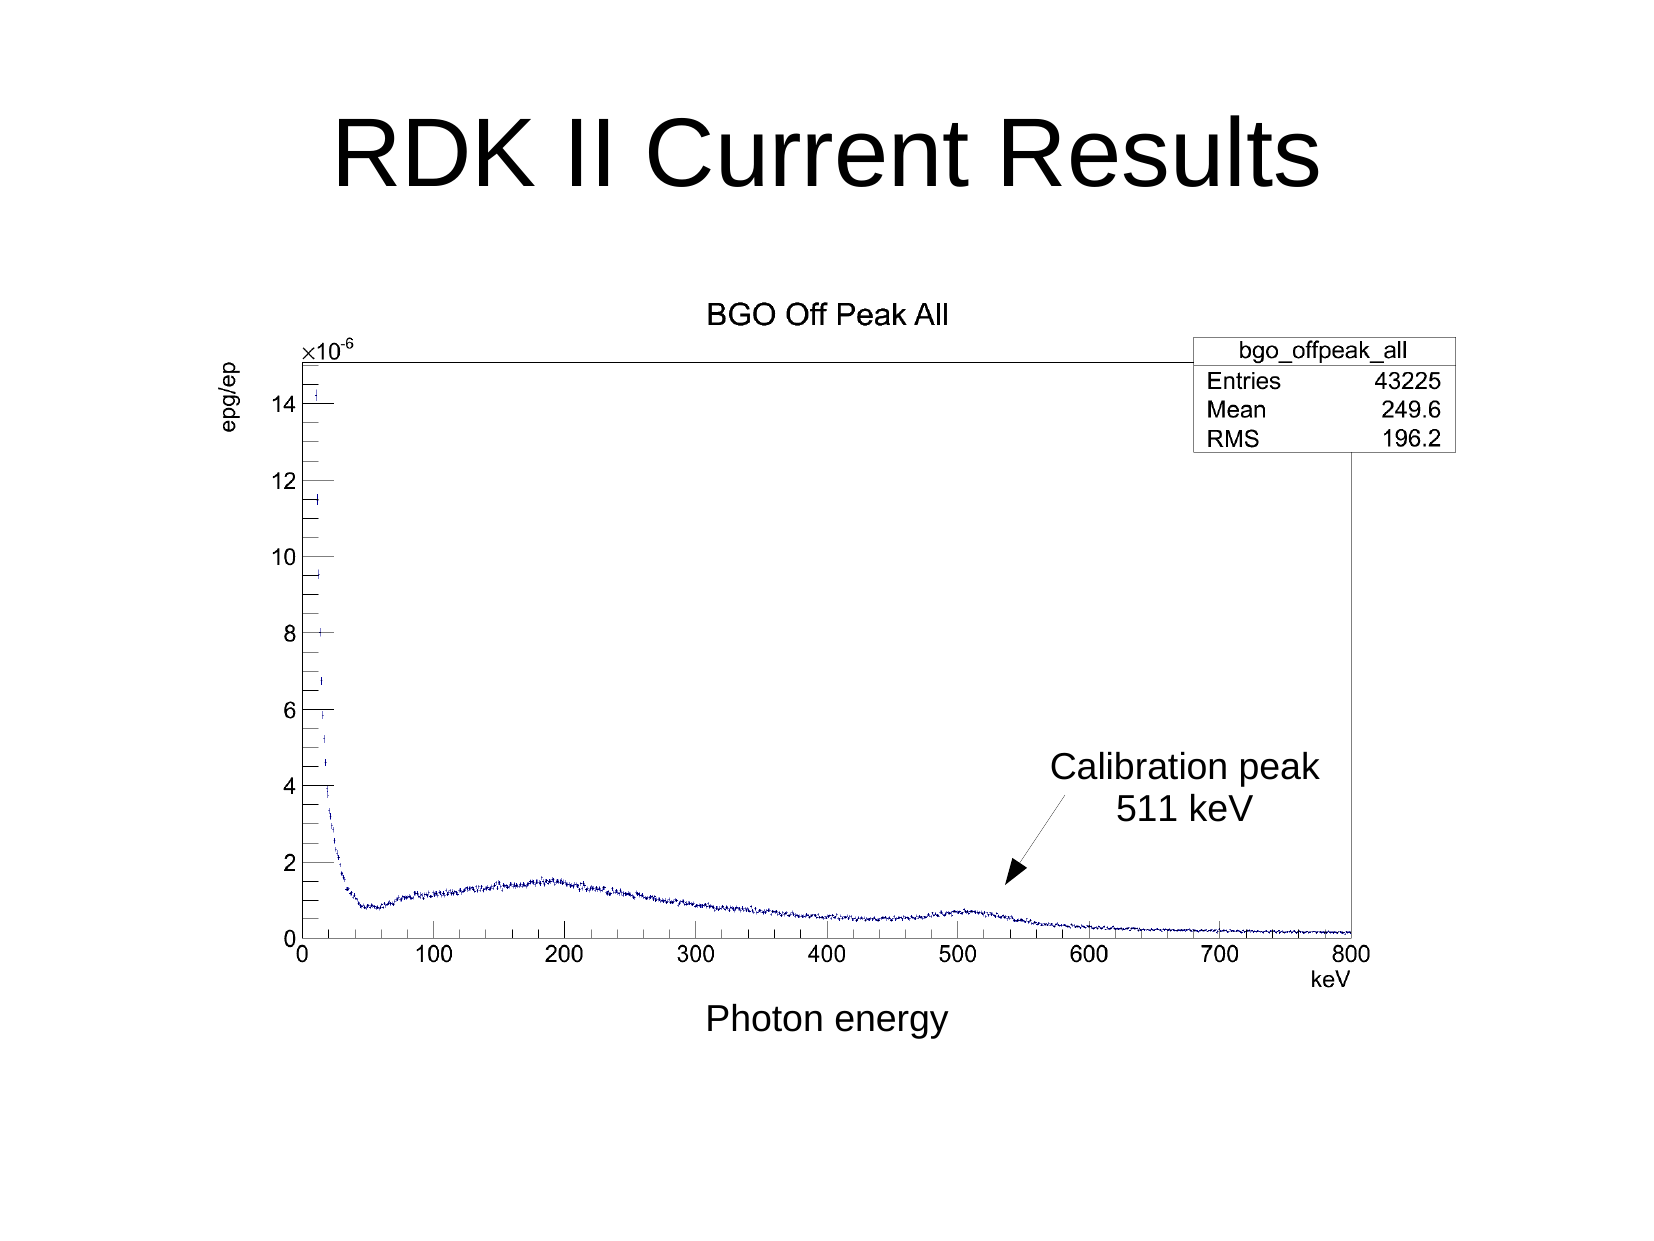

# RDK II Current Results
Calibration peak
511 keV
Photon energy